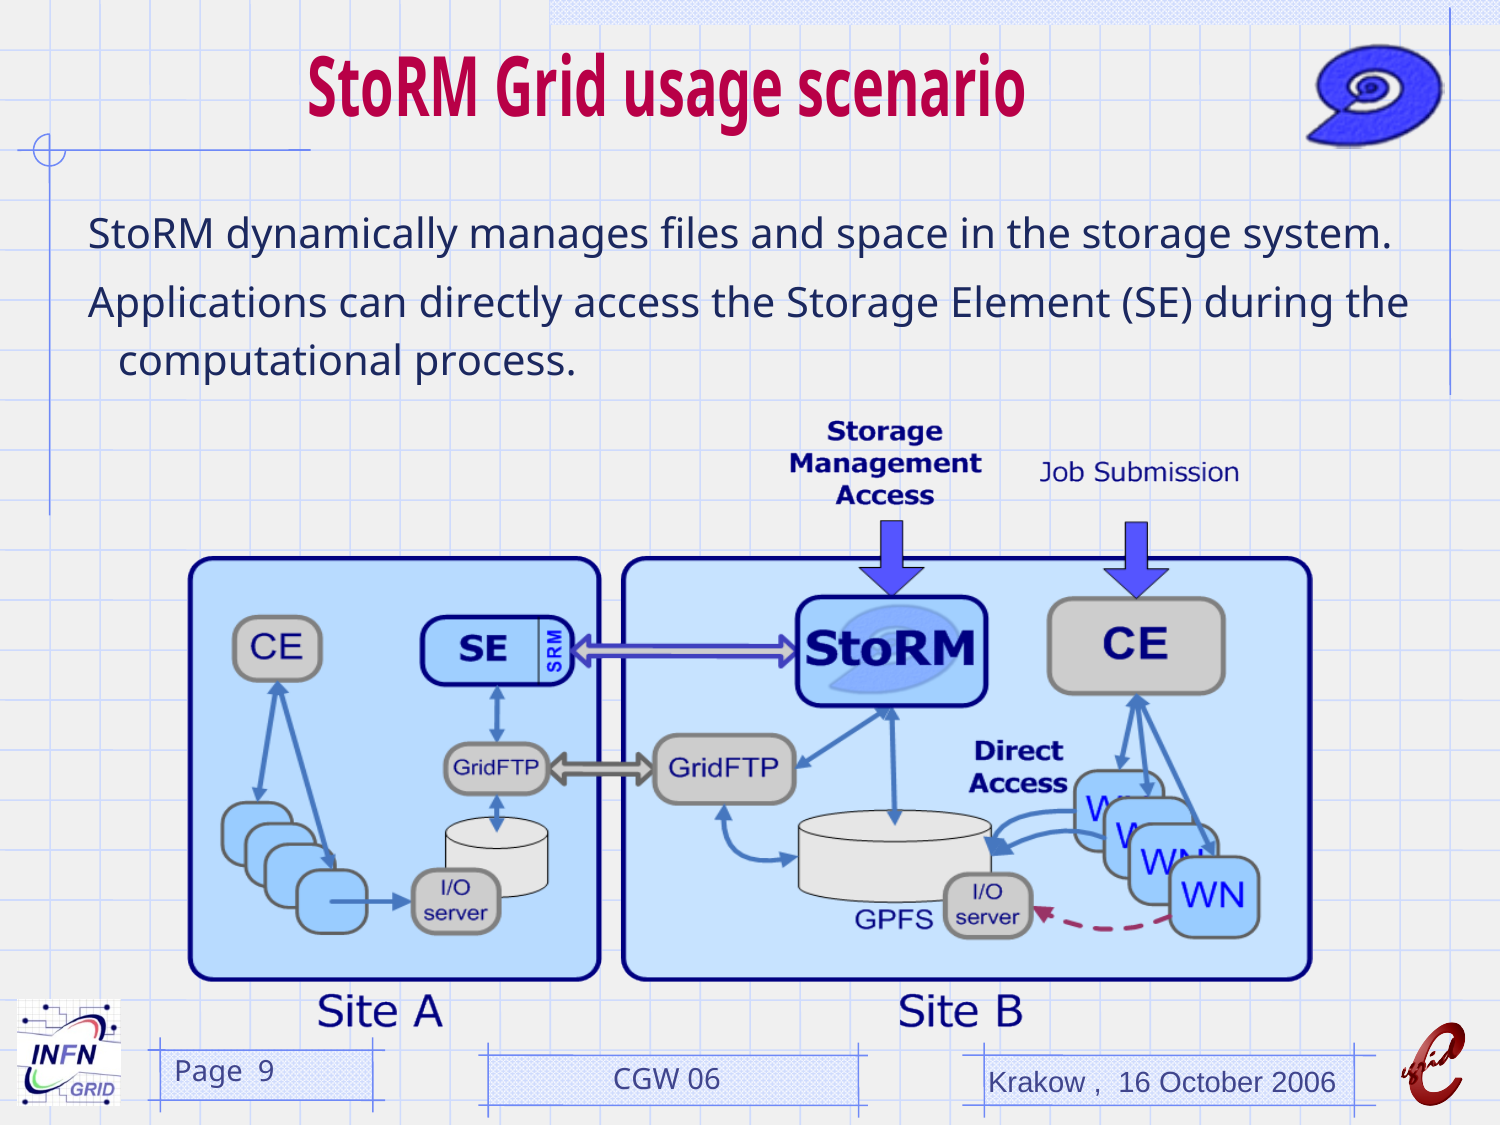

StoRM Grid usage scenario
# StoRM dynamically manages files and space in the storage system.
Applications can directly access the Storage Element (SE) during the computational process.
9